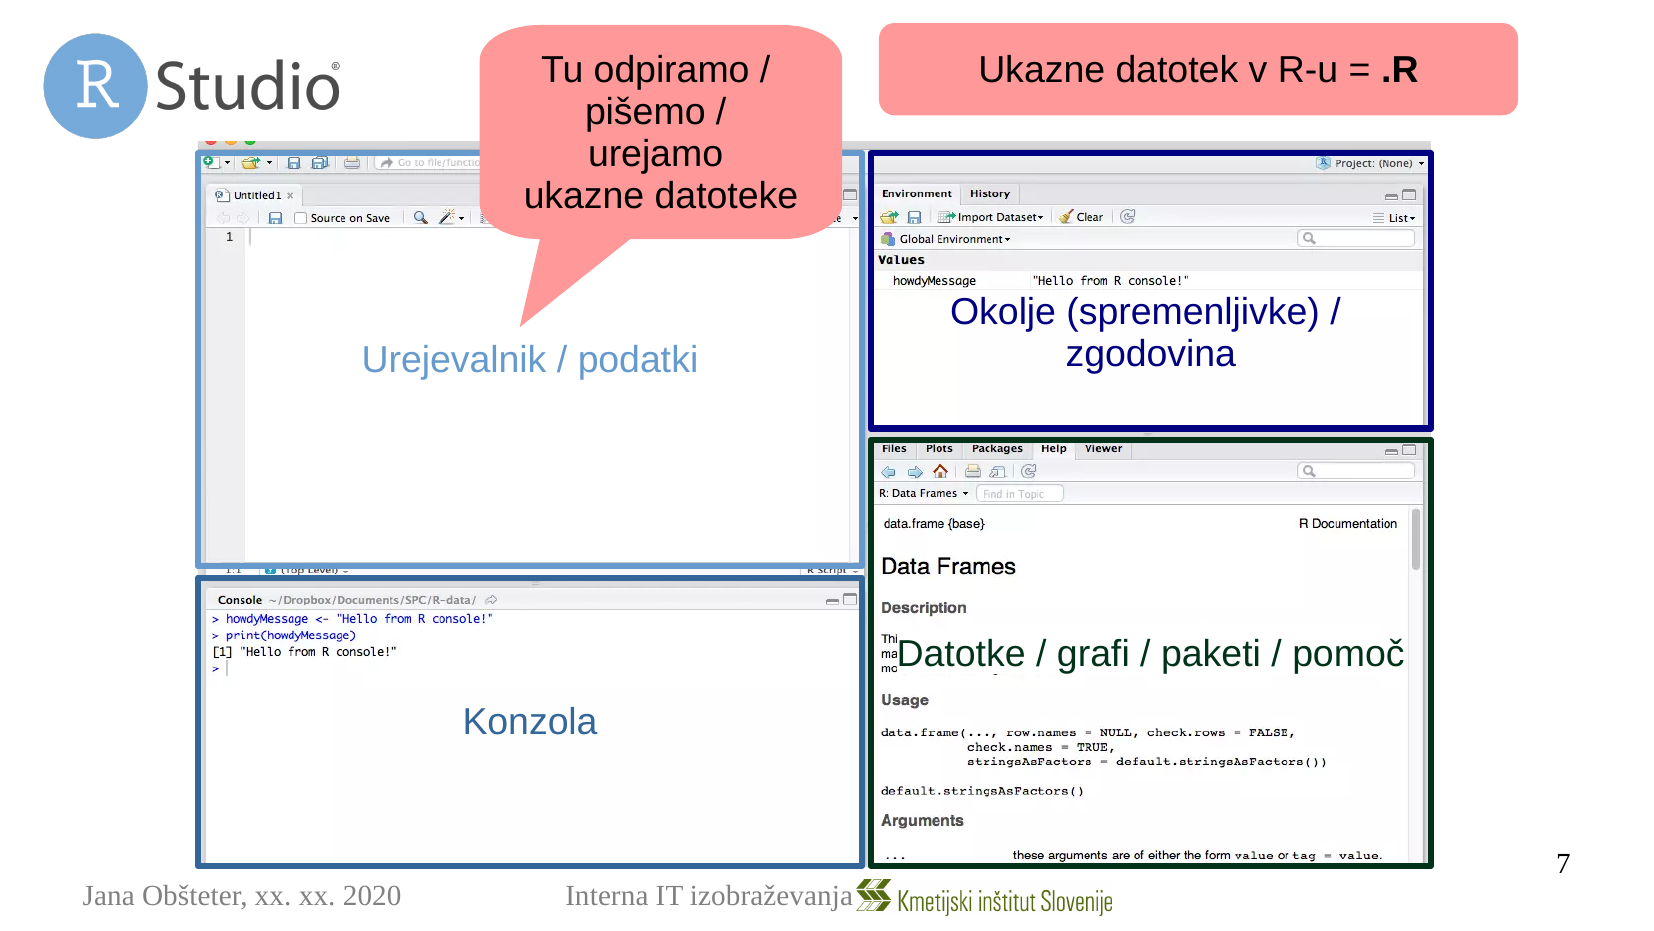

Ukazne datotek v R-u = .R
Tu odpiramo /
pišemo /
urejamo
ukazne datoteke
Urejevalnik / podatki
Okolje (spremenljivke) /
zgodovina
Datotke / grafi / paketi / pomoč
Konzola
7